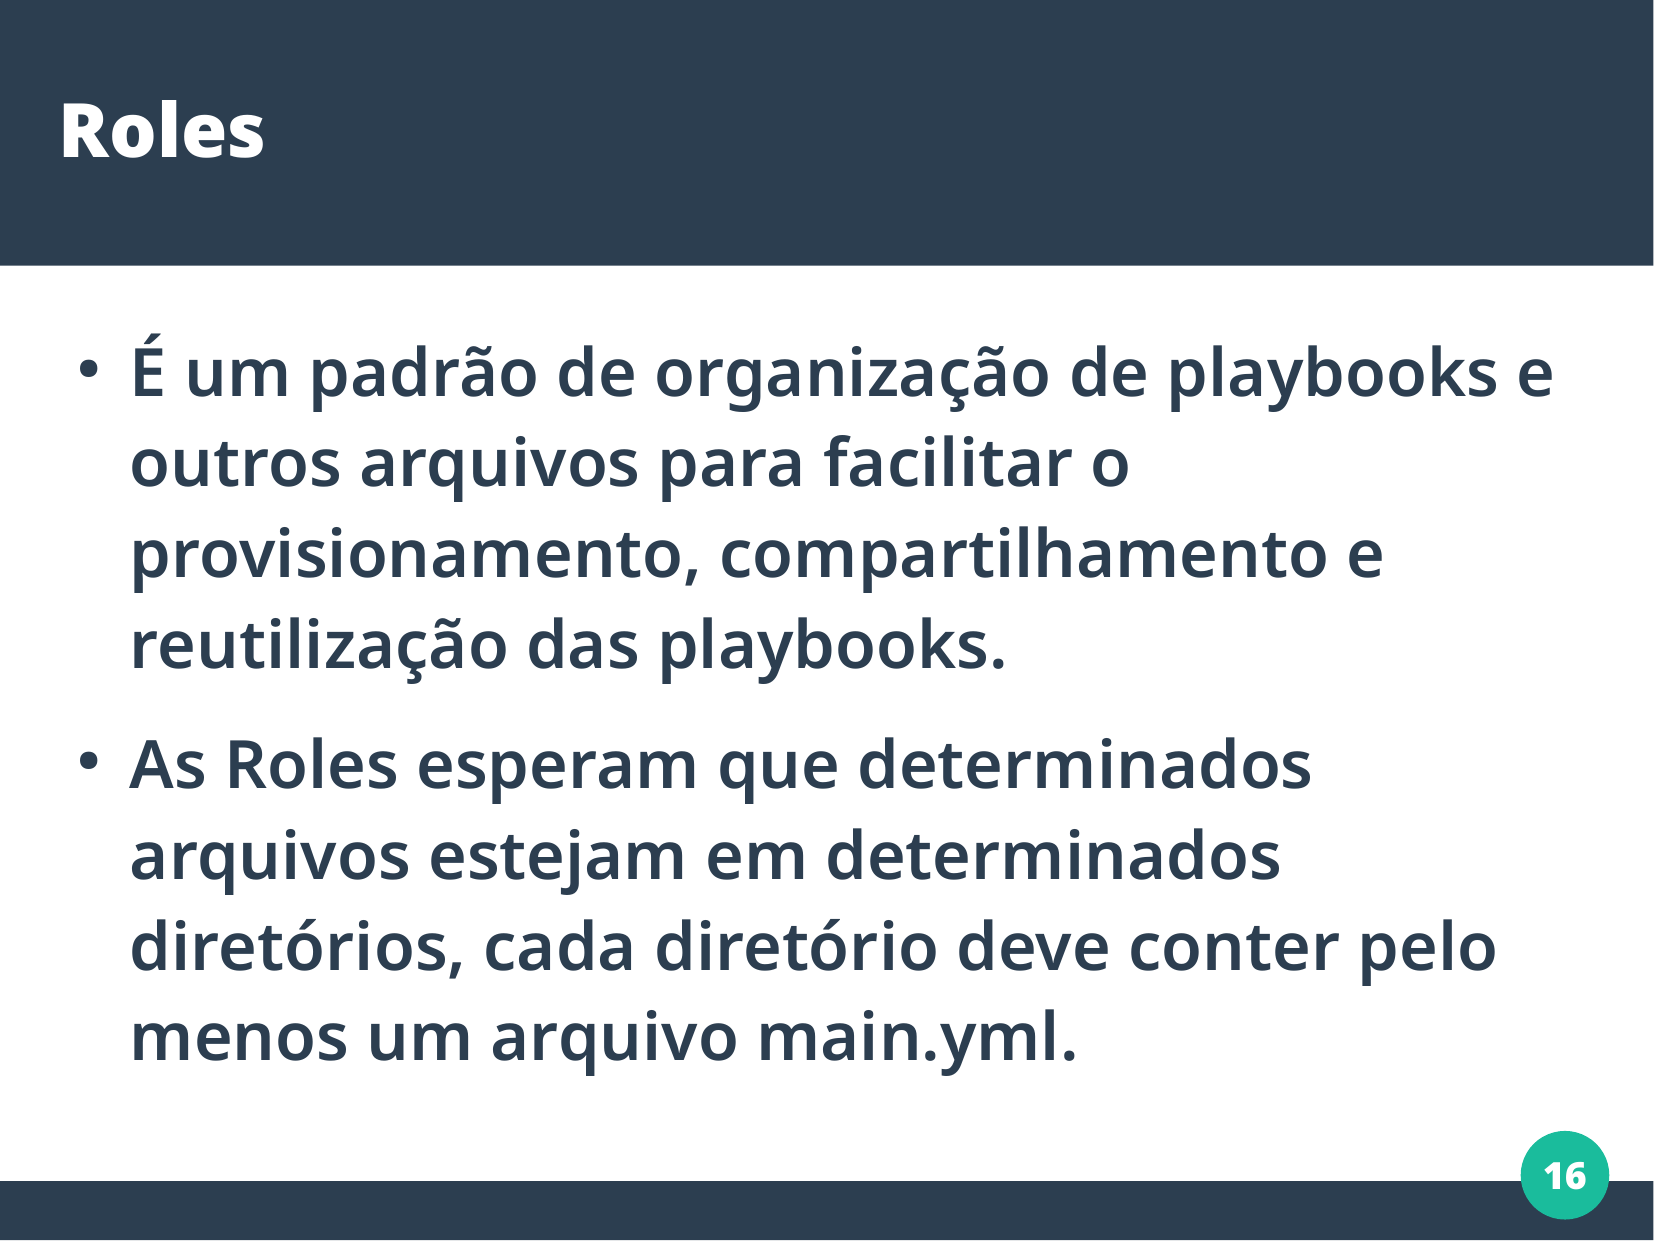

# Roles
É um padrão de organização de playbooks e outros arquivos para facilitar o provisionamento, compartilhamento e reutilização das playbooks.
As Roles esperam que determinados arquivos estejam em determinados diretórios, cada diretório deve conter pelo menos um arquivo main.yml.
16